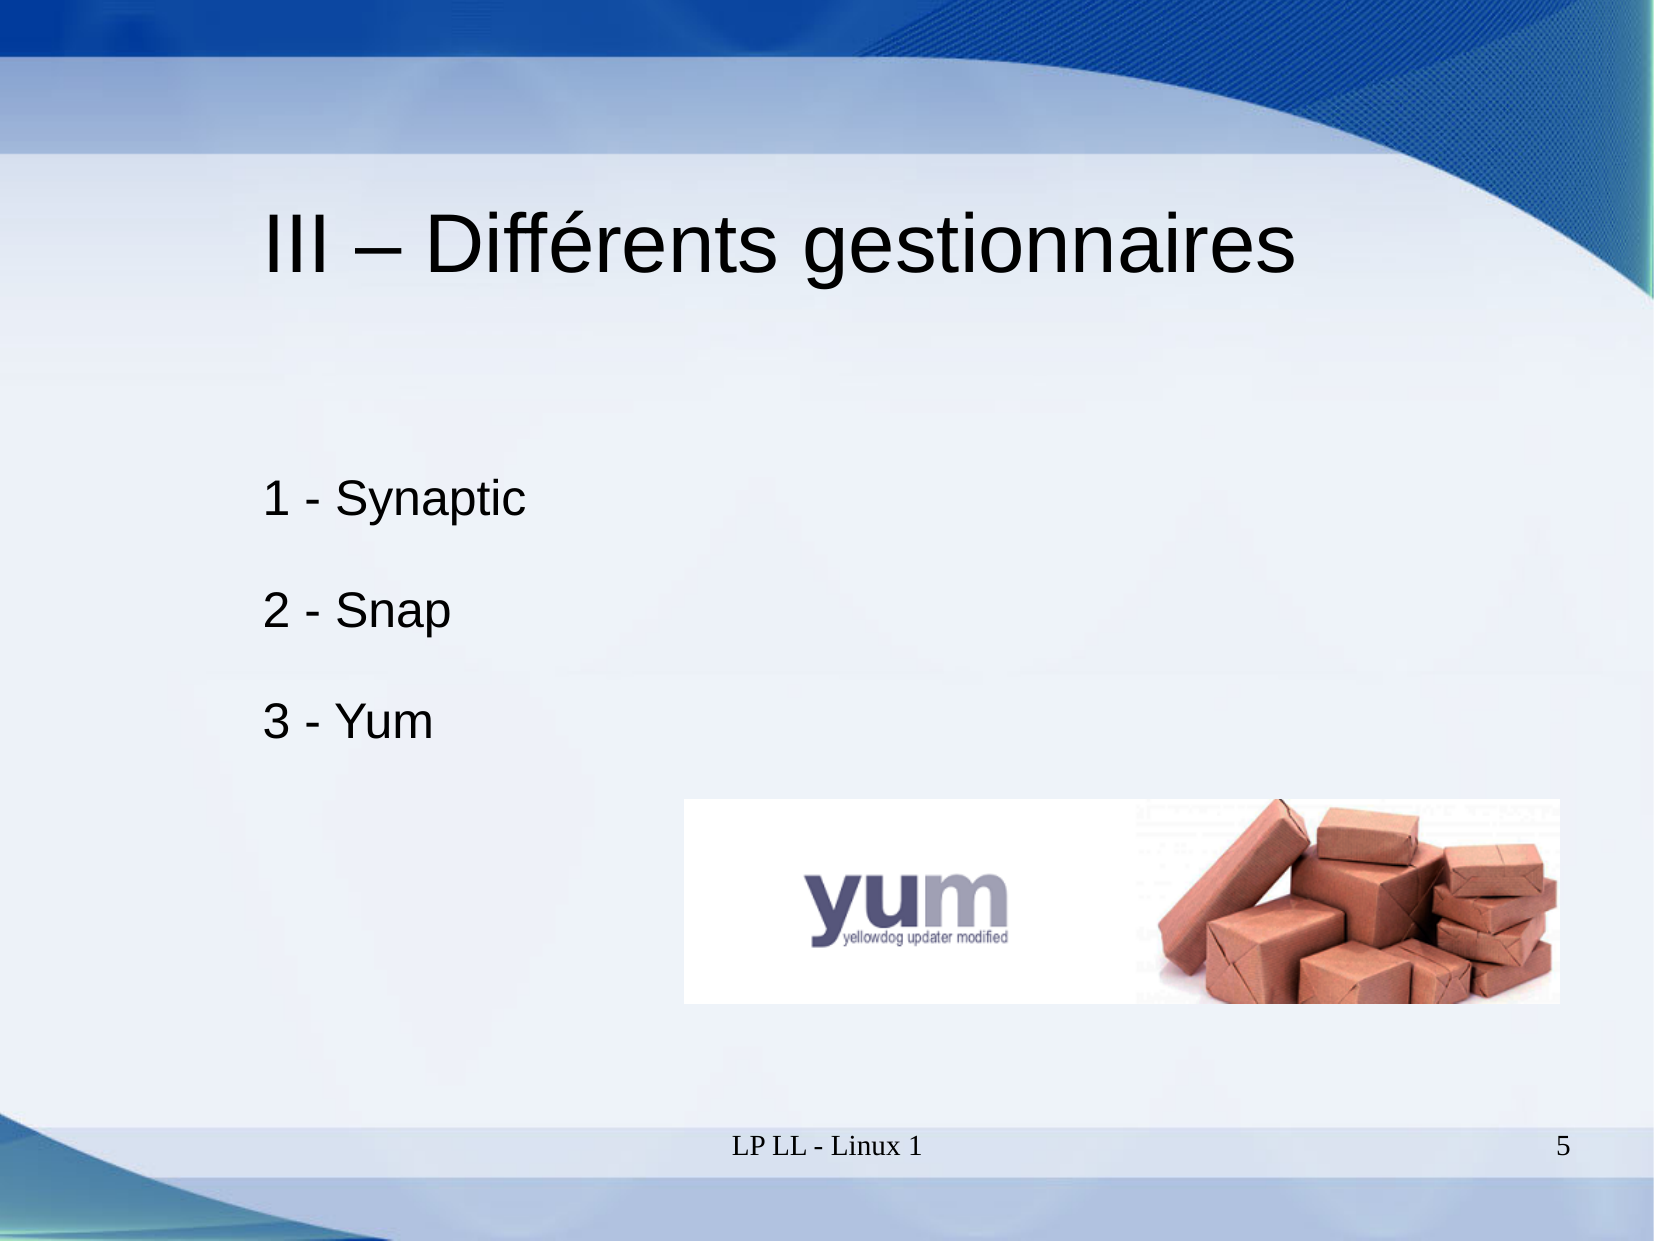

III – Différents gestionnaires
1 - Synaptic
2 - Snap
3 - Yum
LP LL - Linux 1
5